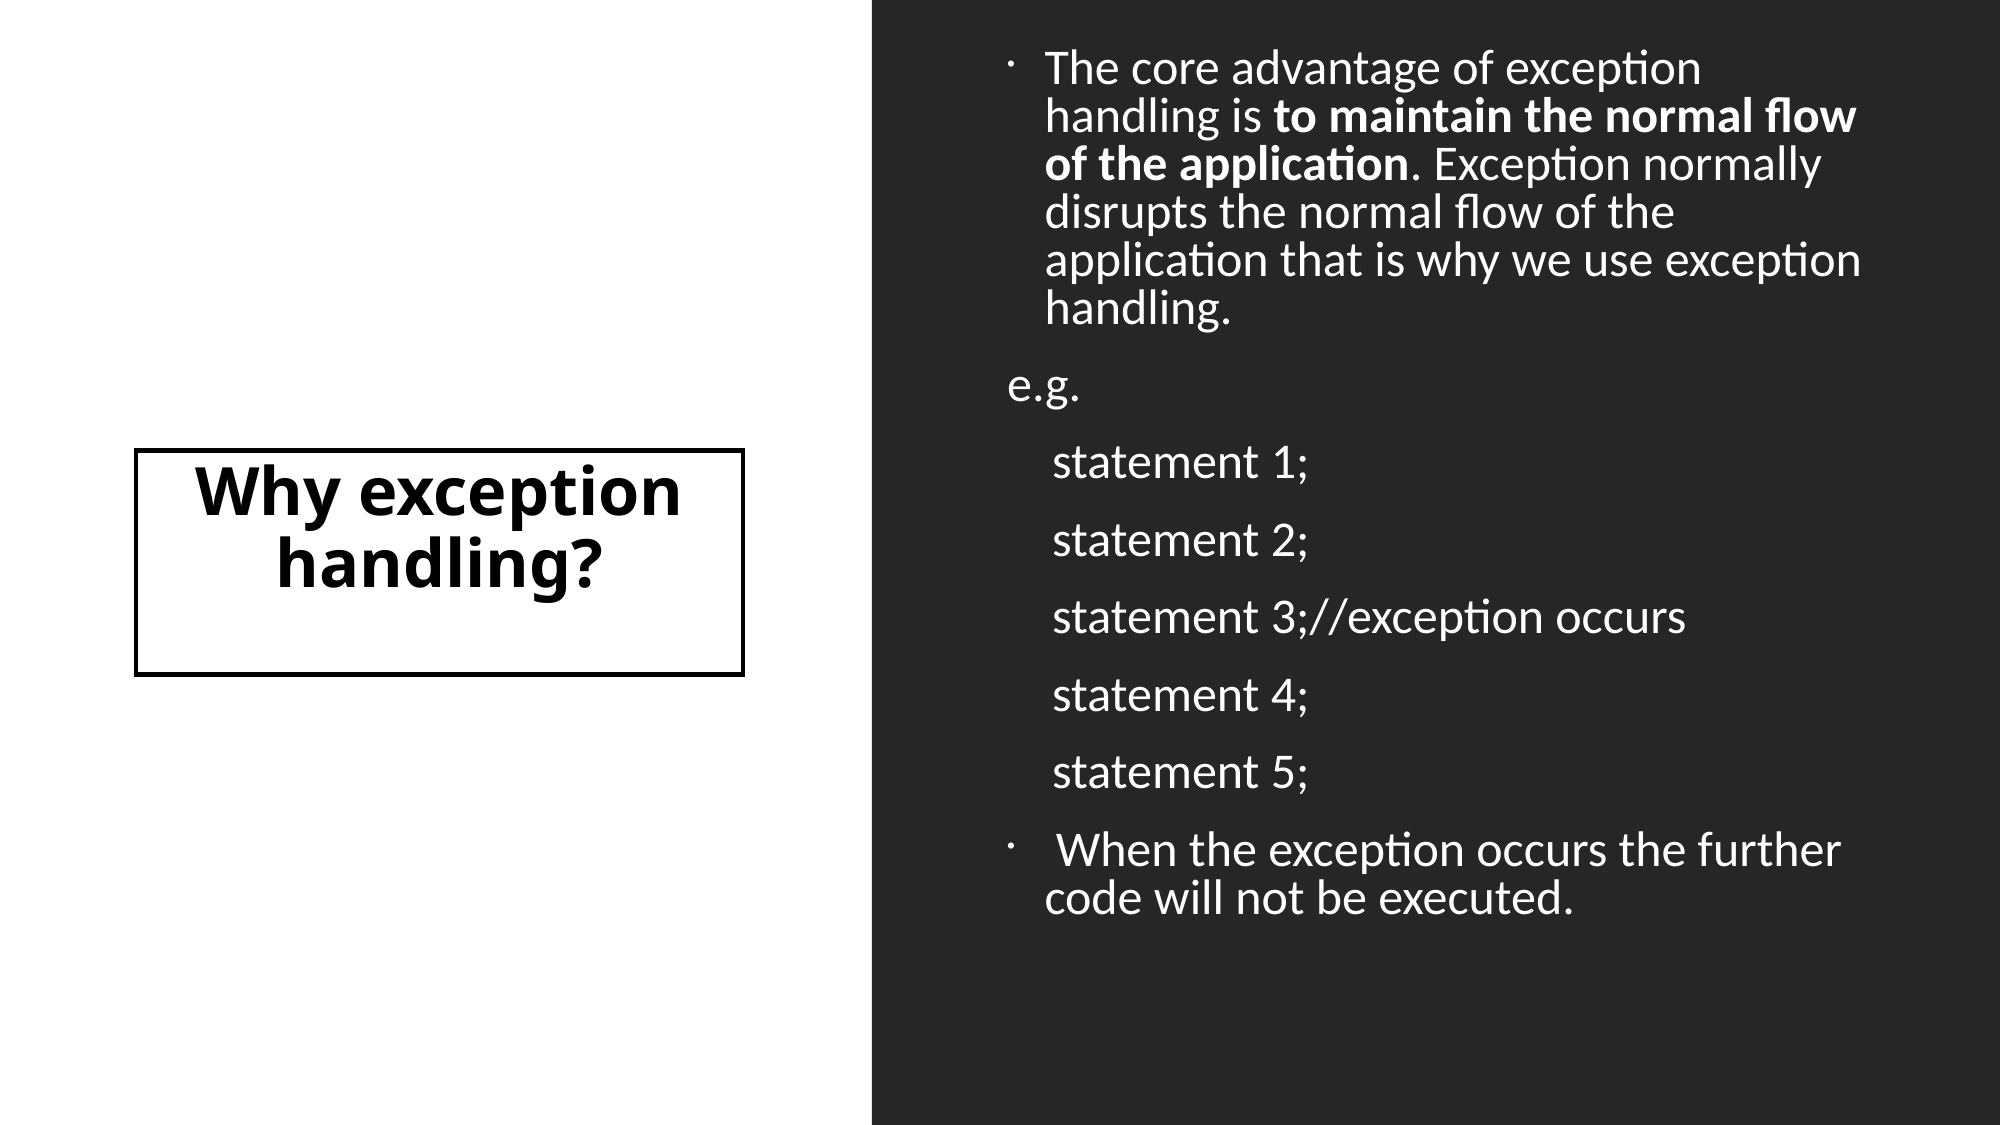

The core advantage of exception handling is to maintain the normal flow of the application. Exception normally disrupts the normal flow of the application that is why we use exception handling.
e.g.
 statement 1;
 statement 2;
 statement 3;//exception occurs
 statement 4;
 statement 5;
 When the exception occurs the further code will not be executed.
# Why exception handling?